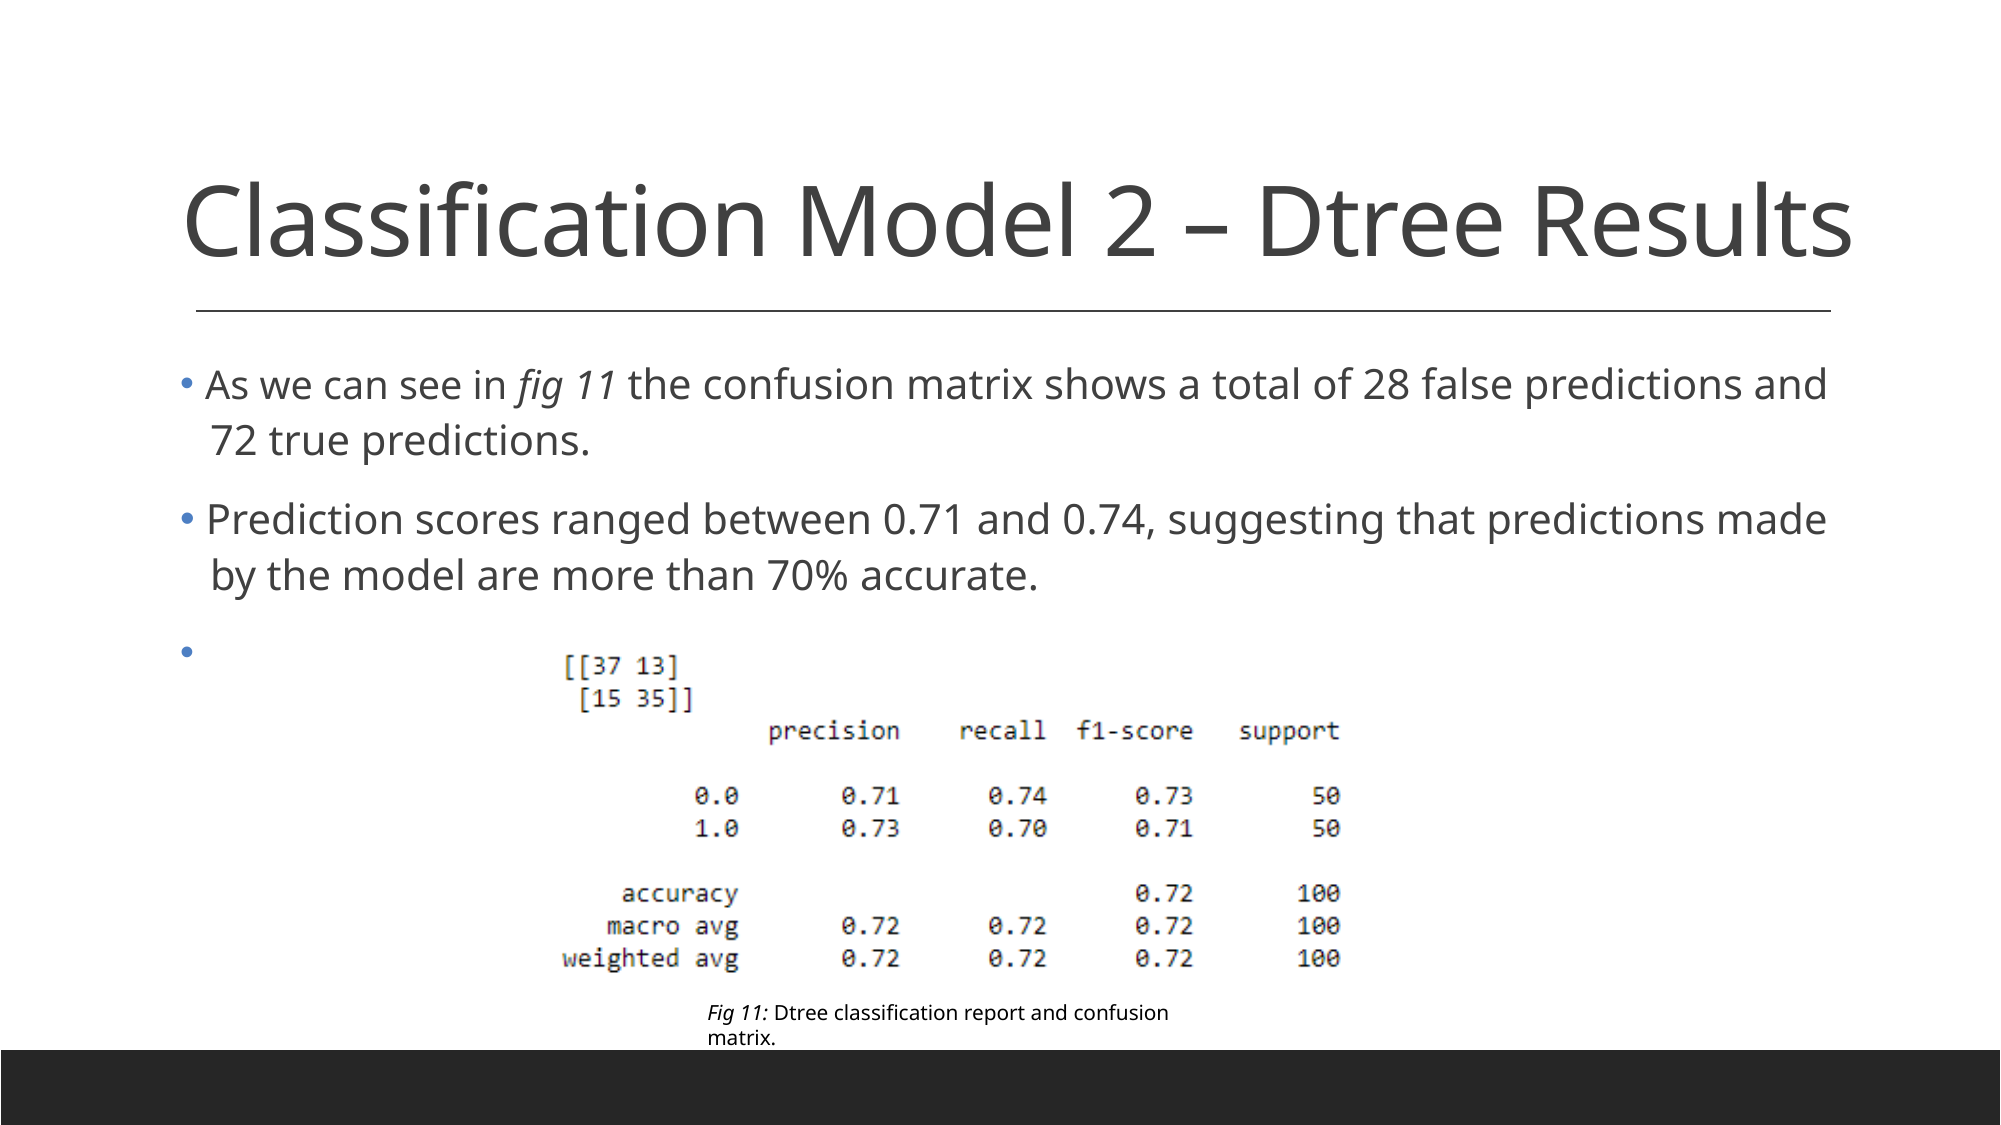

# Classification Model 2 – Dtree Results
 As we can see in fig 11 the confusion matrix shows a total of 28 false predictions and 72 true predictions.
 Prediction scores ranged between 0.71 and 0.74, suggesting that predictions made by the model are more than 70% accurate.
Fig 11: Dtree classification report and confusion matrix.